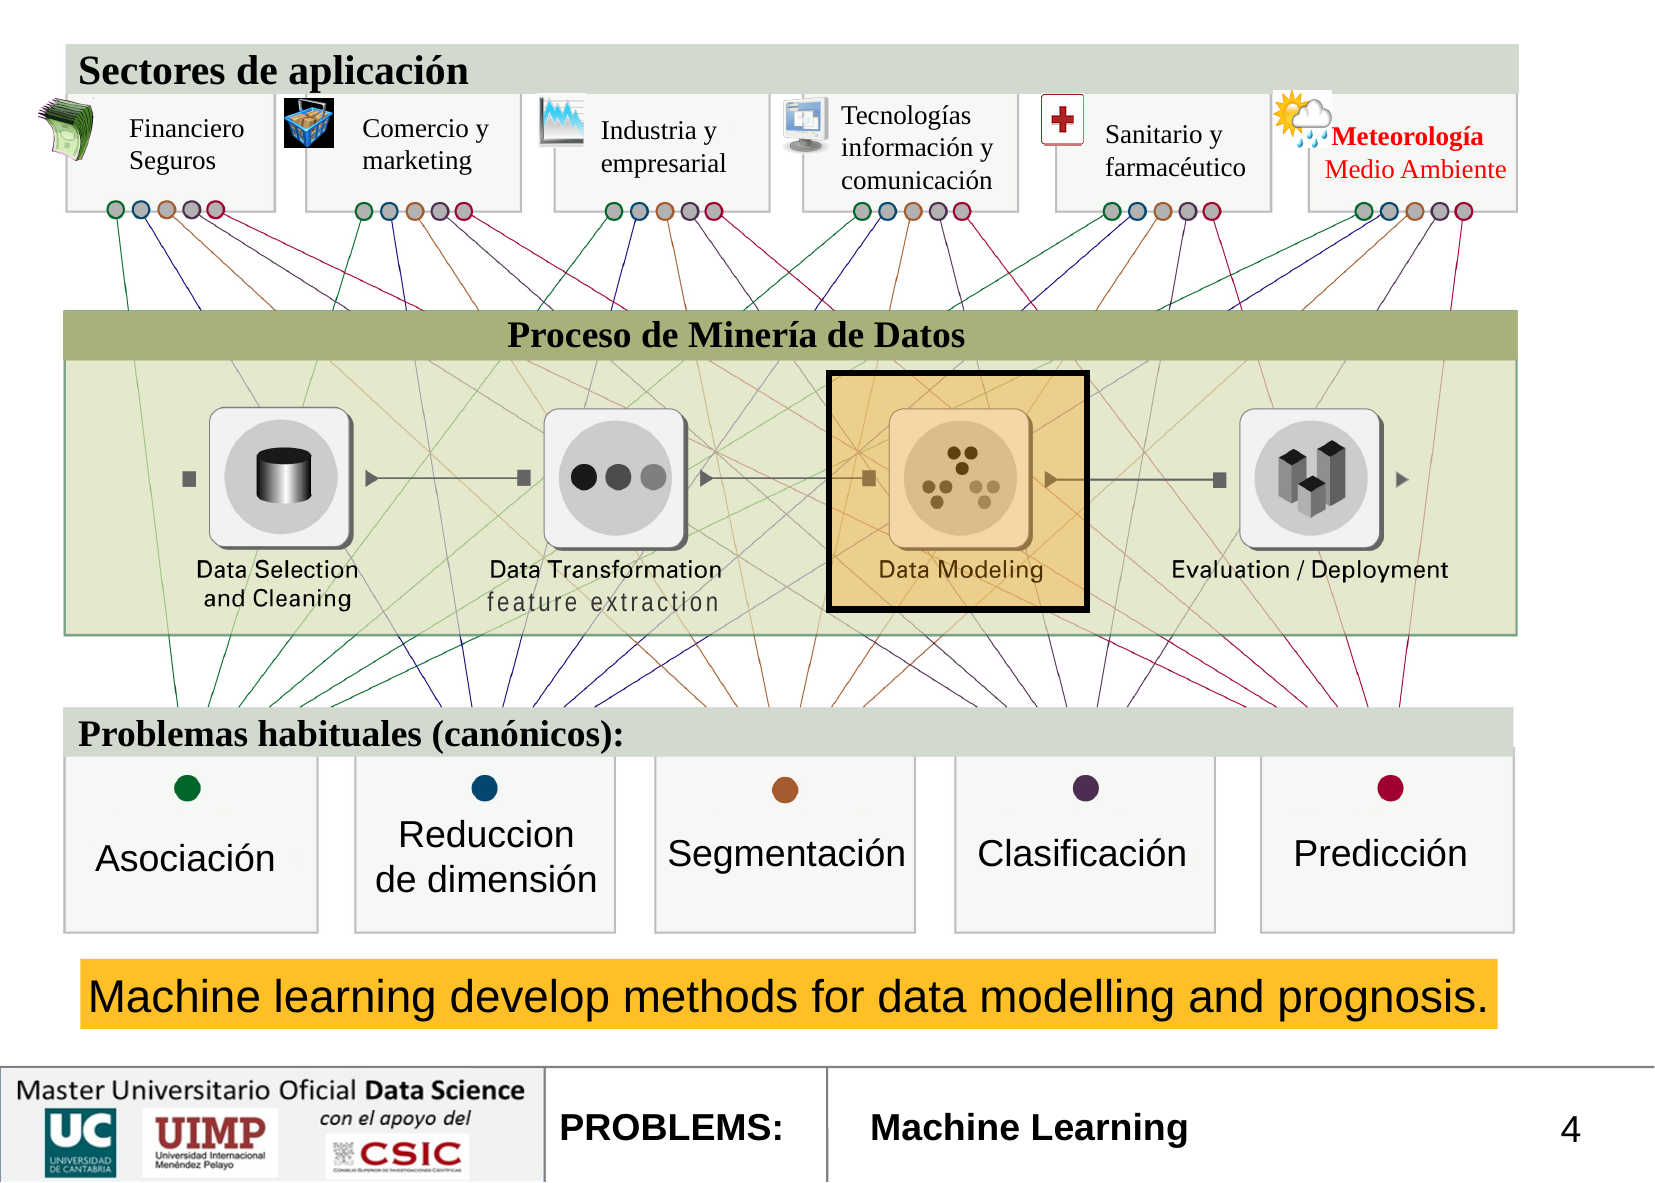

Sectores de aplicación
Tecnologías información y comunicación
Financiero
Seguros
Comercio y marketing
Industria y empresarial
Sanitario y farmacéutico
 Meteorología
 Medio Ambiente
Proceso de Minería de Datos
feature extraction
Problemas habituales (canónicos):
Reduccion de dimensión
Segmentación
Clasificación
Predicción
Asociación
Machine learning develop methods for data modelling and prognosis.
Machine Learning